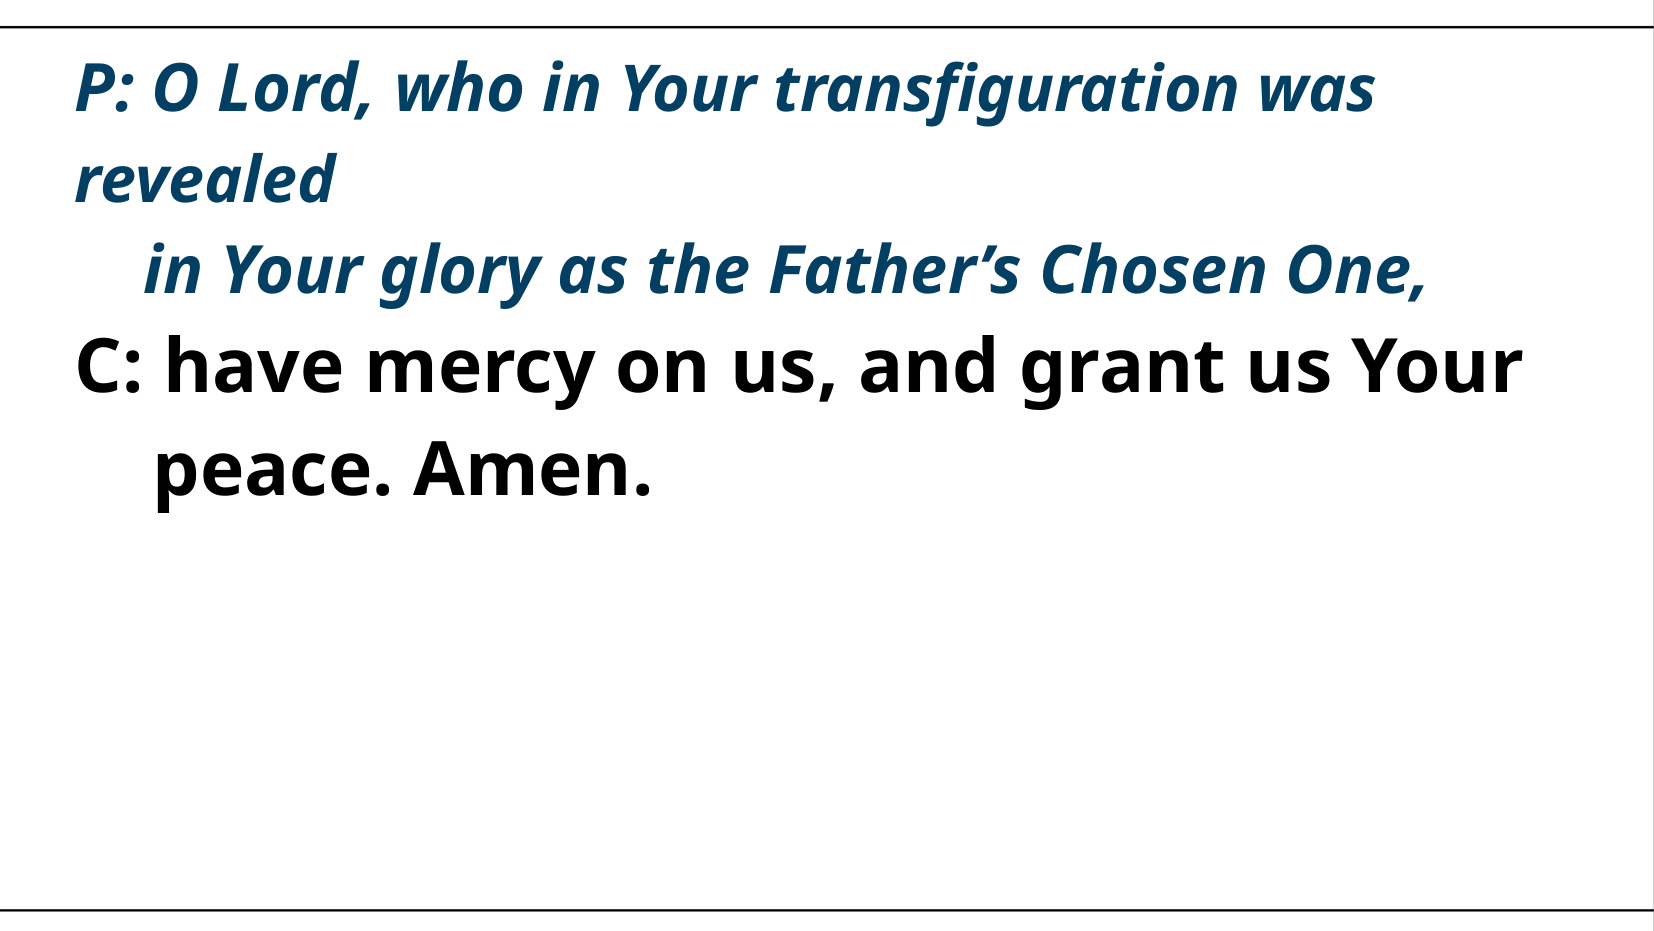

P: 	O Lord, who in Your transfiguration was revealed
 in Your glory as the Father’s Chosen One,
C: have mercy on us, and grant us Your
 peace. Amen.